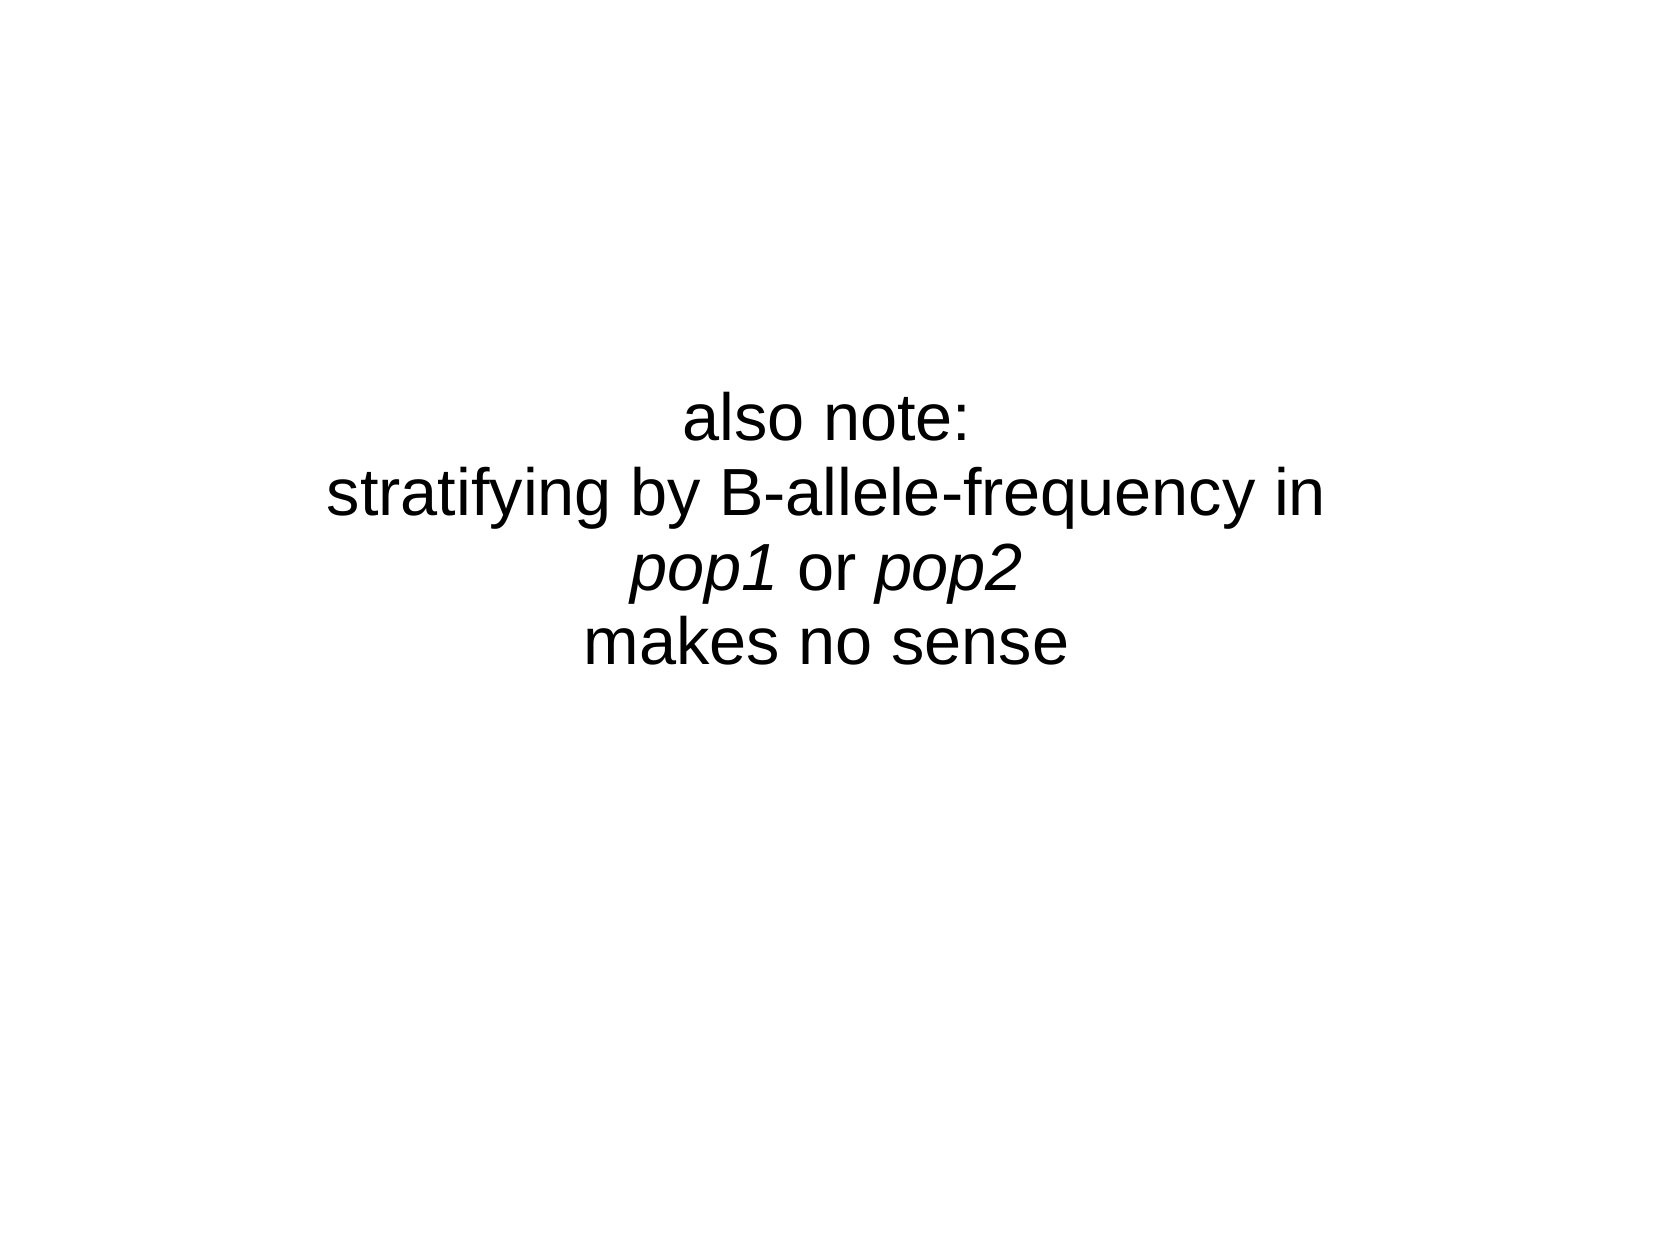

also note:
stratifying by B-allele-frequency in
pop1 or pop2
makes no sense